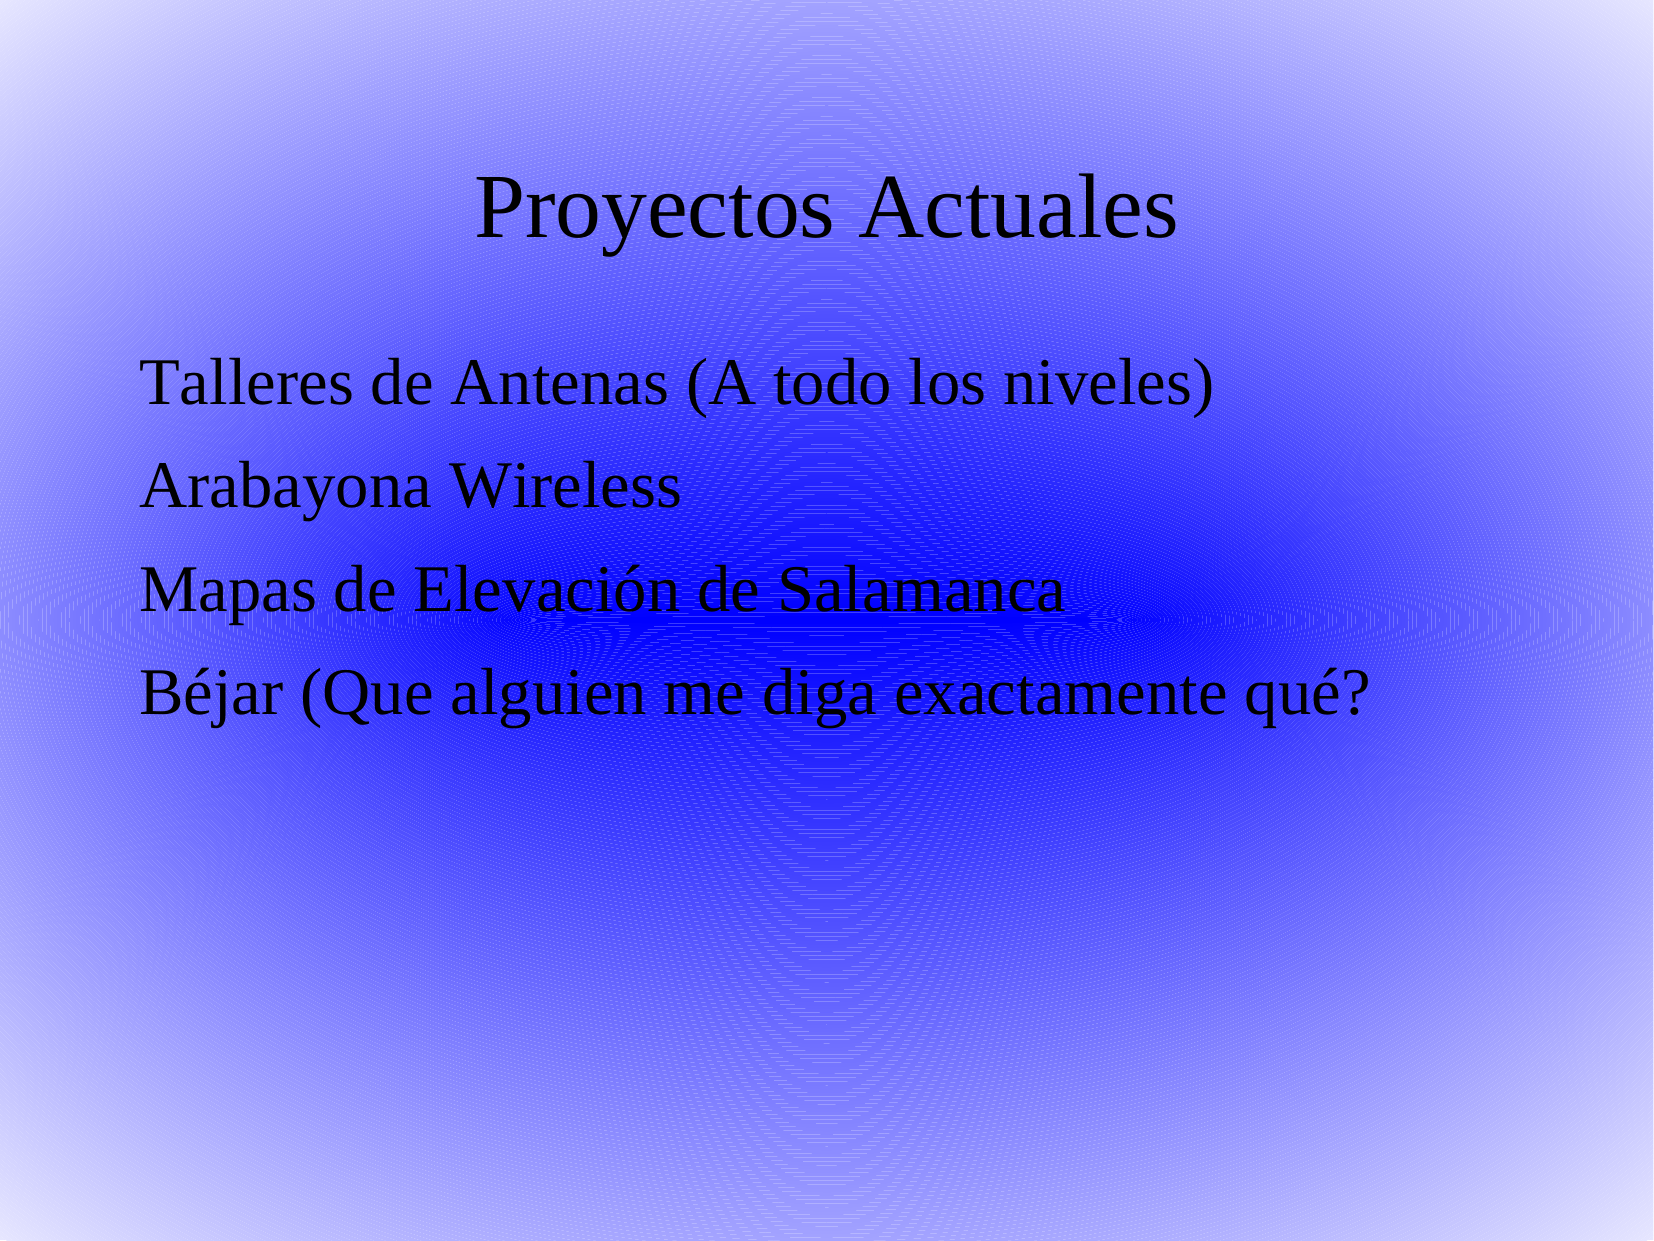

# Proyectos Actuales
Talleres de Antenas (A todo los niveles)
Arabayona Wireless
Mapas de Elevación de Salamanca
Béjar (Que alguien me diga exactamente qué?